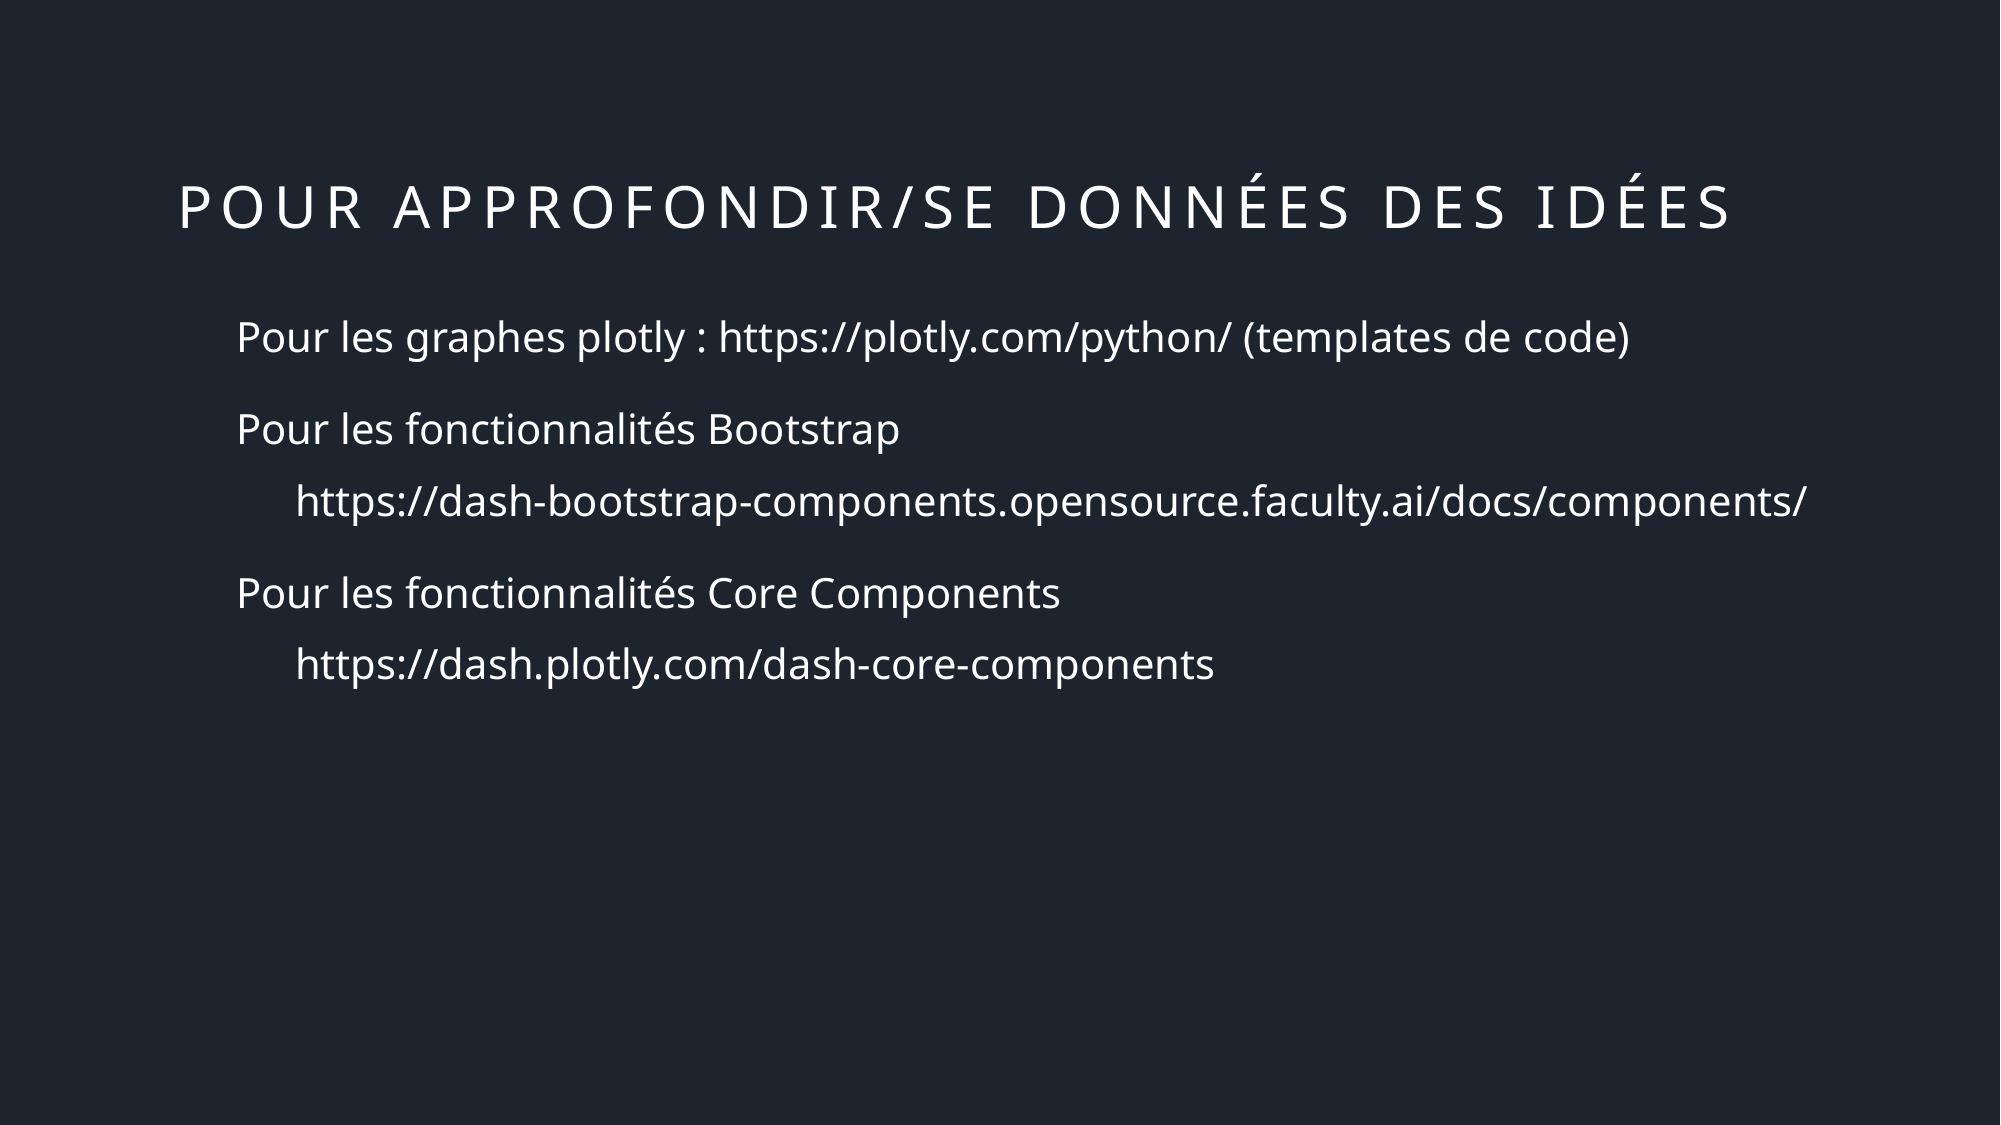

# Pour approfondir/se données des idées
Pour les graphes plotly : https://plotly.com/python/ (templates de code)
Pour les fonctionnalités Bootstrap https://dash-bootstrap-components.opensource.faculty.ai/docs/components/
Pour les fonctionnalités Core Components https://dash.plotly.com/dash-core-components